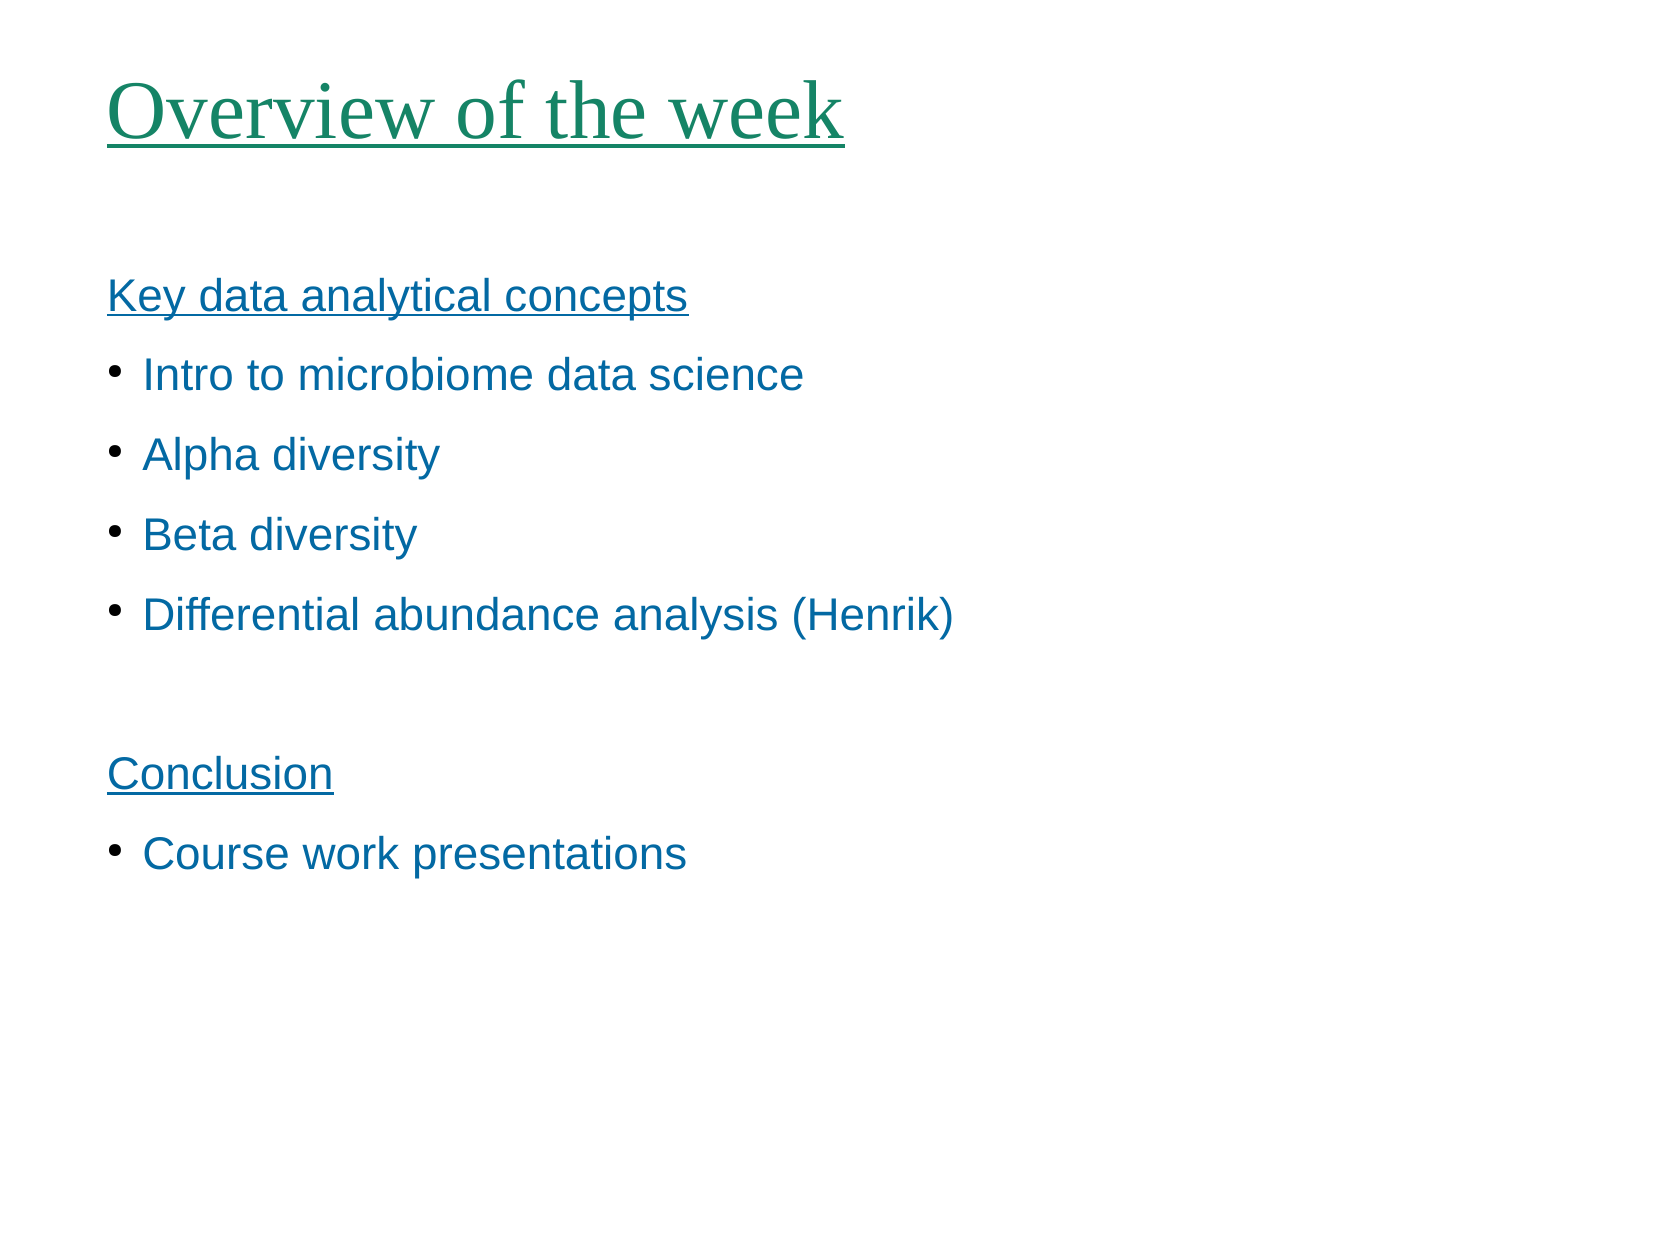

Overview of the week
Key data analytical concepts
Intro to microbiome data science
Alpha diversity
Beta diversity
Differential abundance analysis (Henrik)
Conclusion
Course work presentations